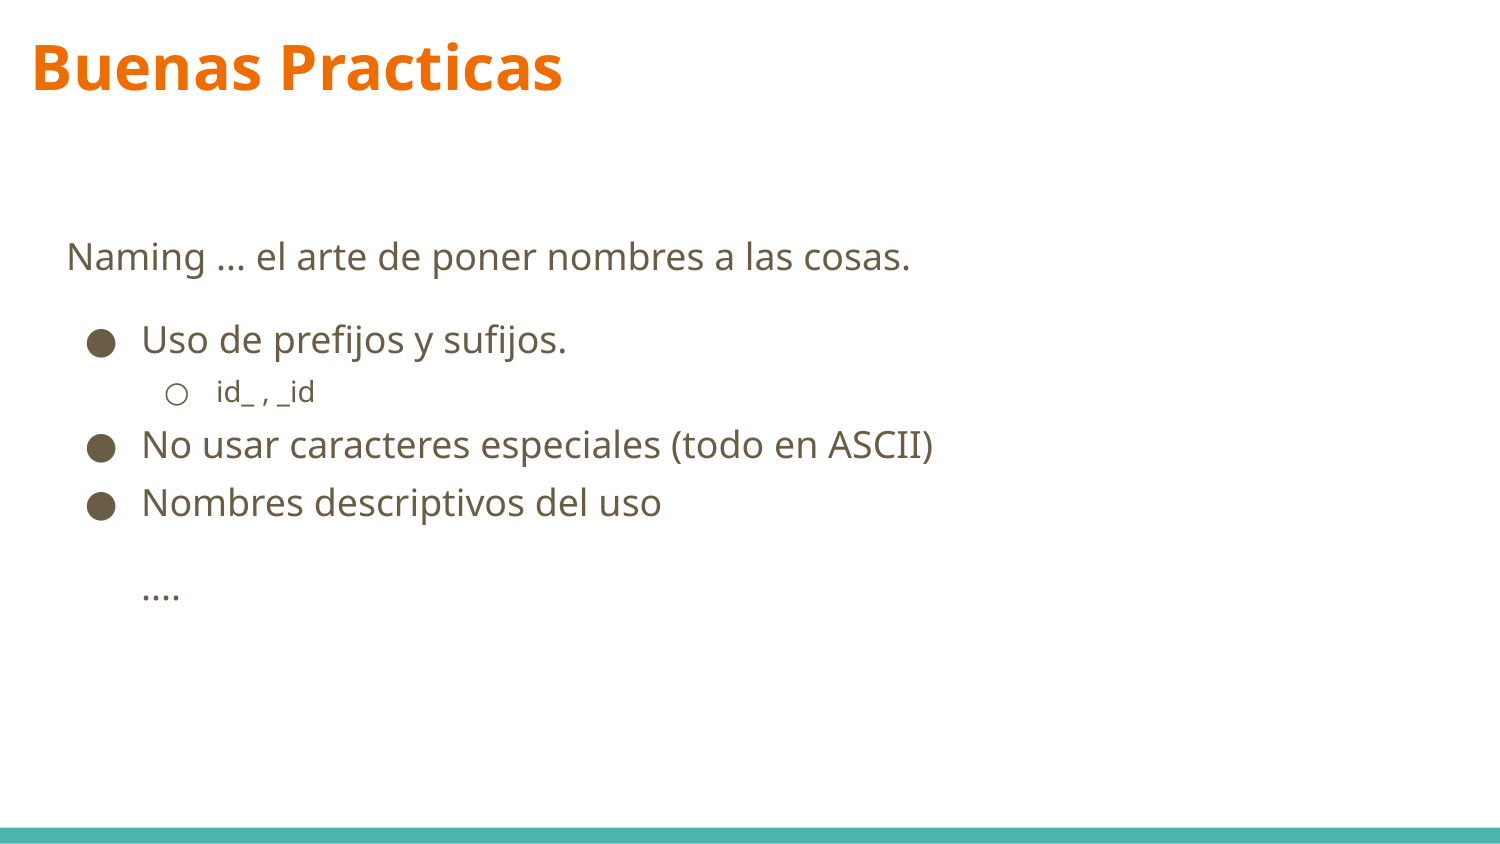

Buenas Practicas
# Naming ... el arte de poner nombres a las cosas.
Uso de prefijos y sufijos.
id_ , _id
No usar caracteres especiales (todo en ASCII)
Nombres descriptivos del uso
....